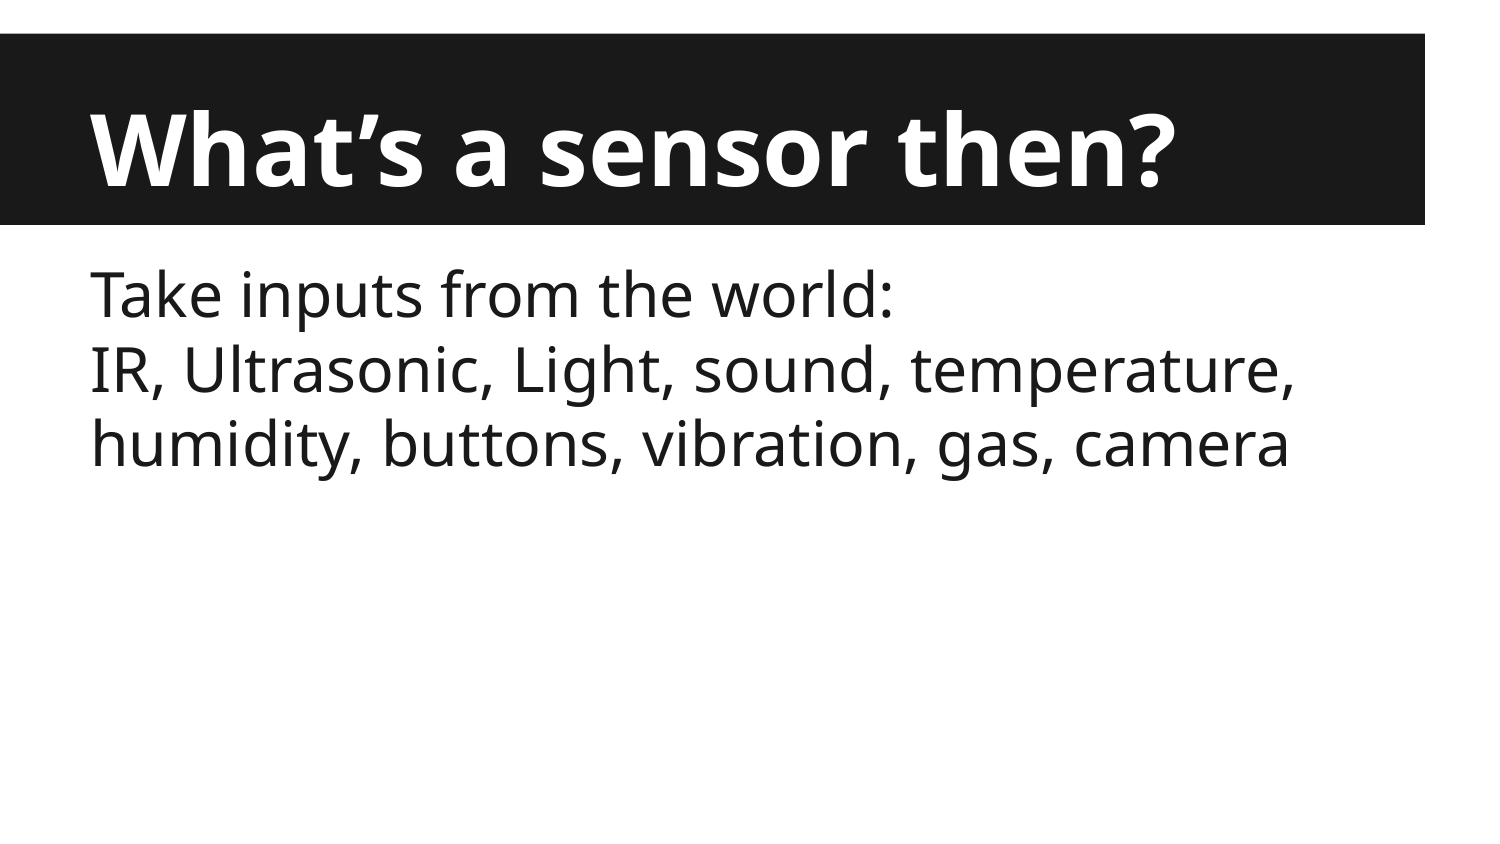

# What’s a sensor then?
Take inputs from the world:
IR, Ultrasonic, Light, sound, temperature, humidity, buttons, vibration, gas, camera